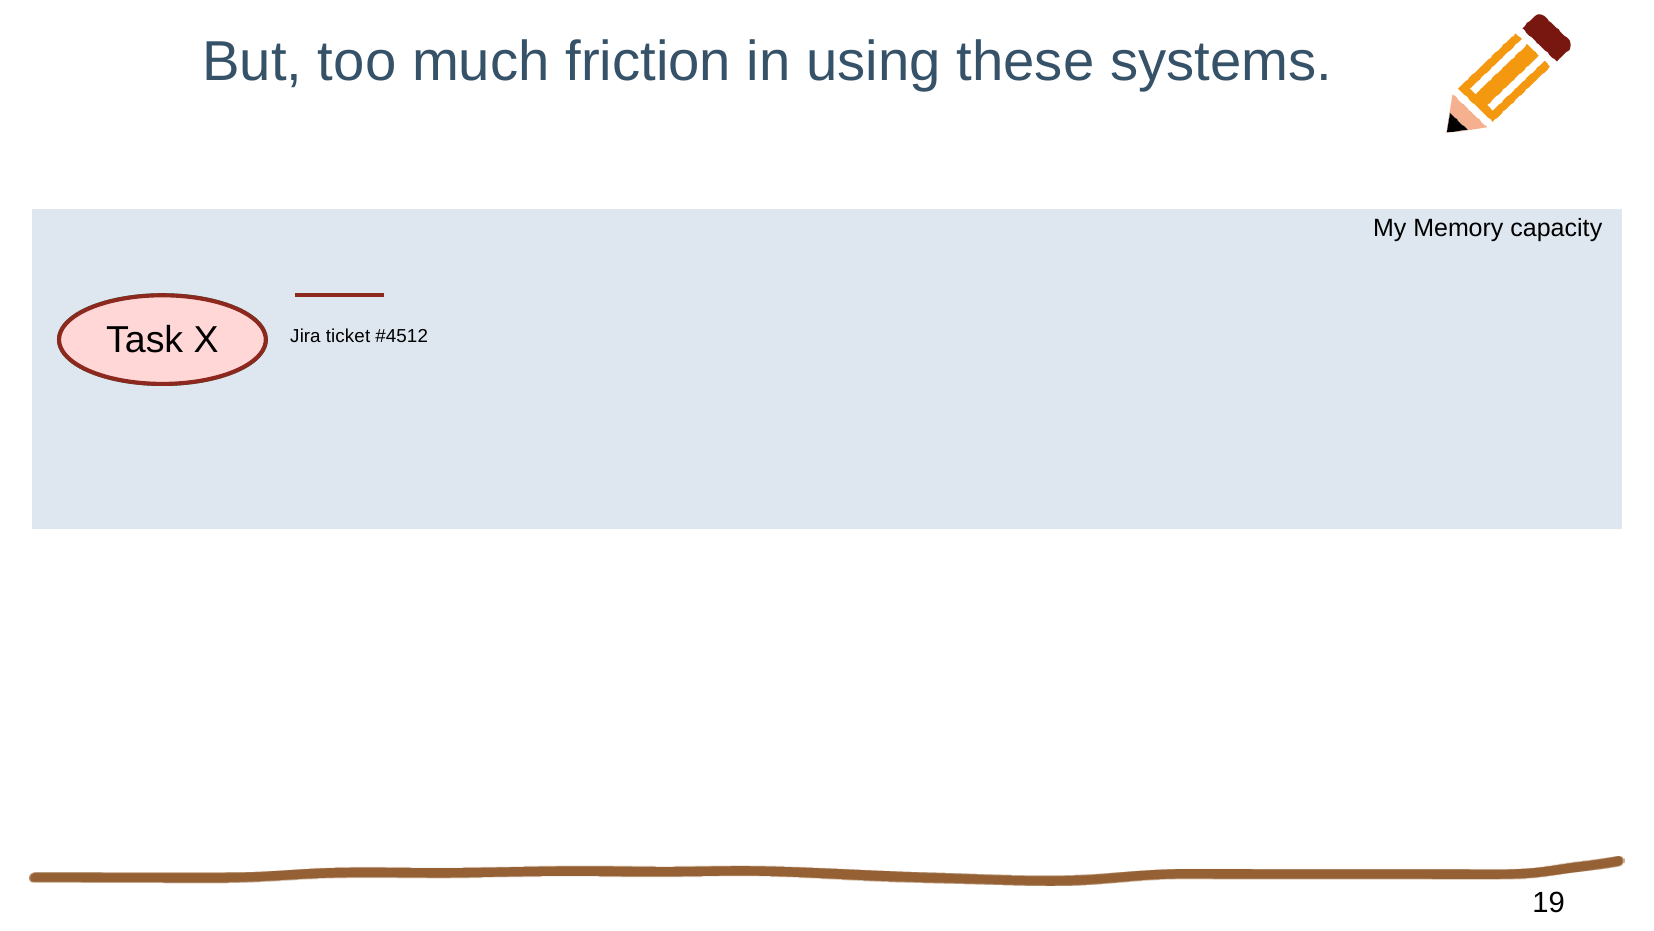

# But, too much friction in using these systems.
My Memory capacity
Task X
Task X
Jira ticket #4512
19